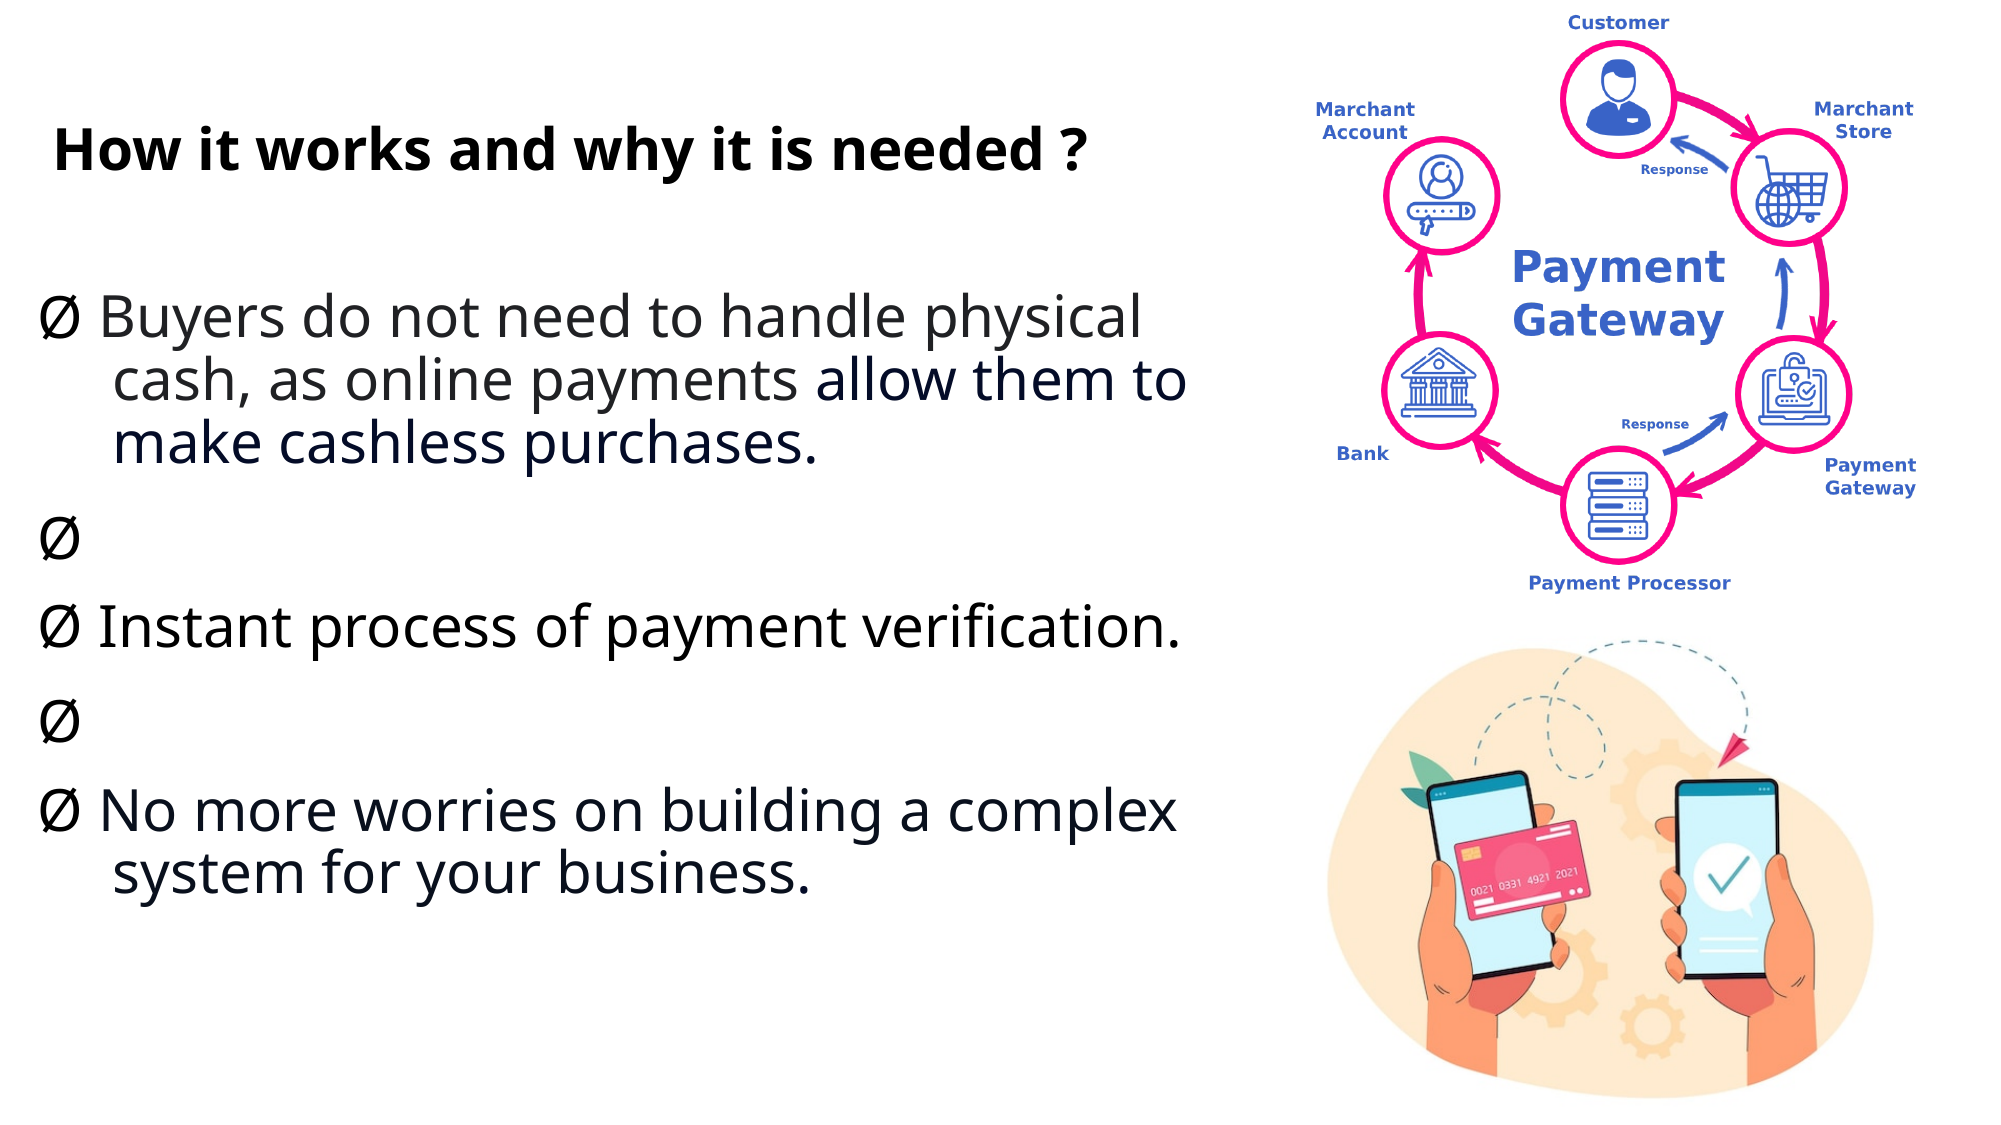

# How it works and why it is needed ?
 Buyers do not need to handle physical cash, as online payments allow them to make cashless purchases.
 Instant process of payment verification.
 No more worries on building a complex system for your business.